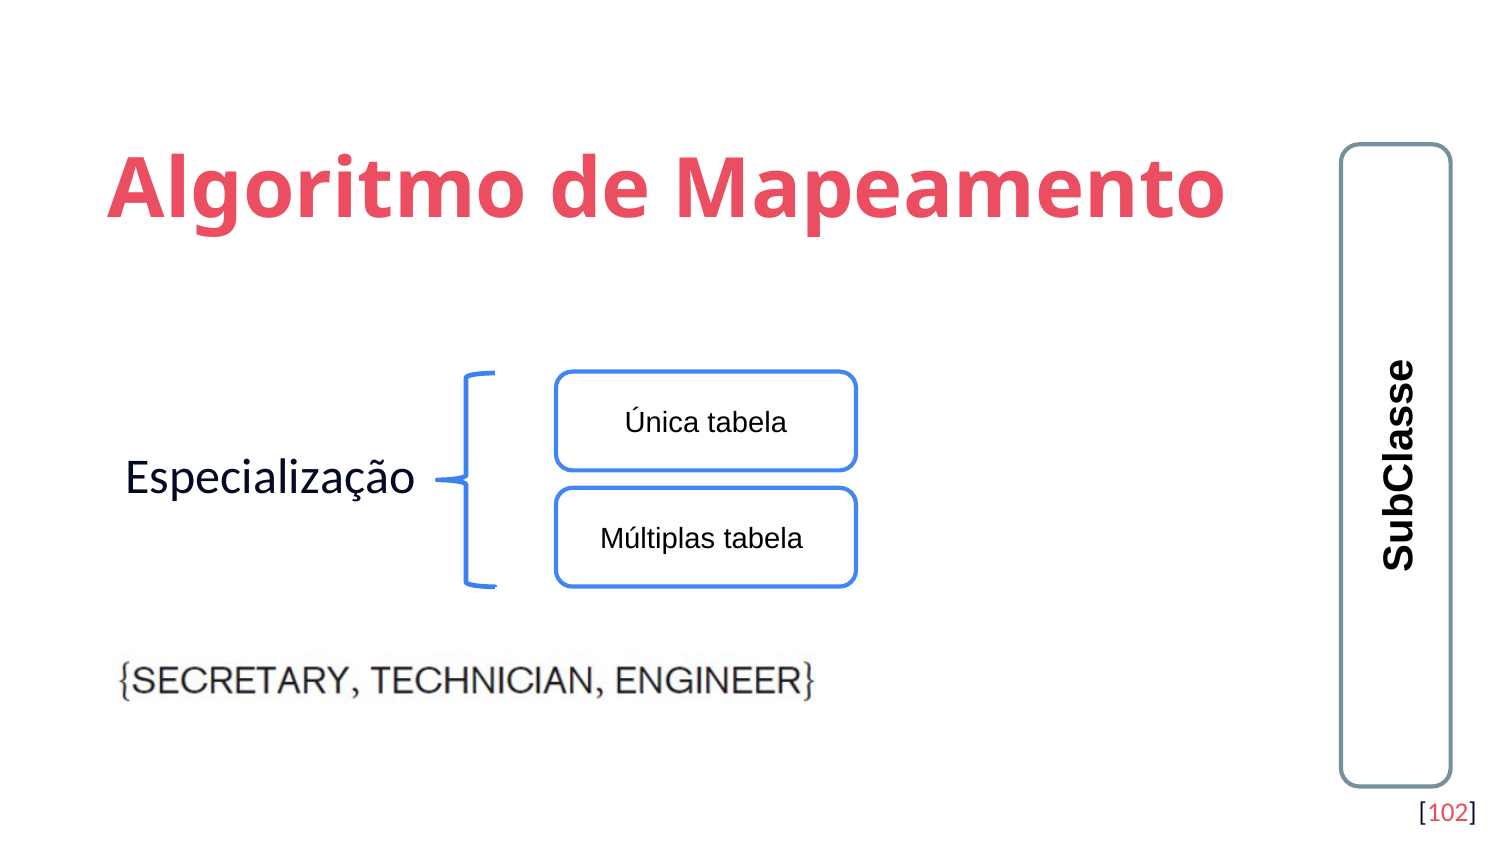

Algoritmo de Mapeamento
Especialização
Única tabela
SubClasse
Múltiplas tabela